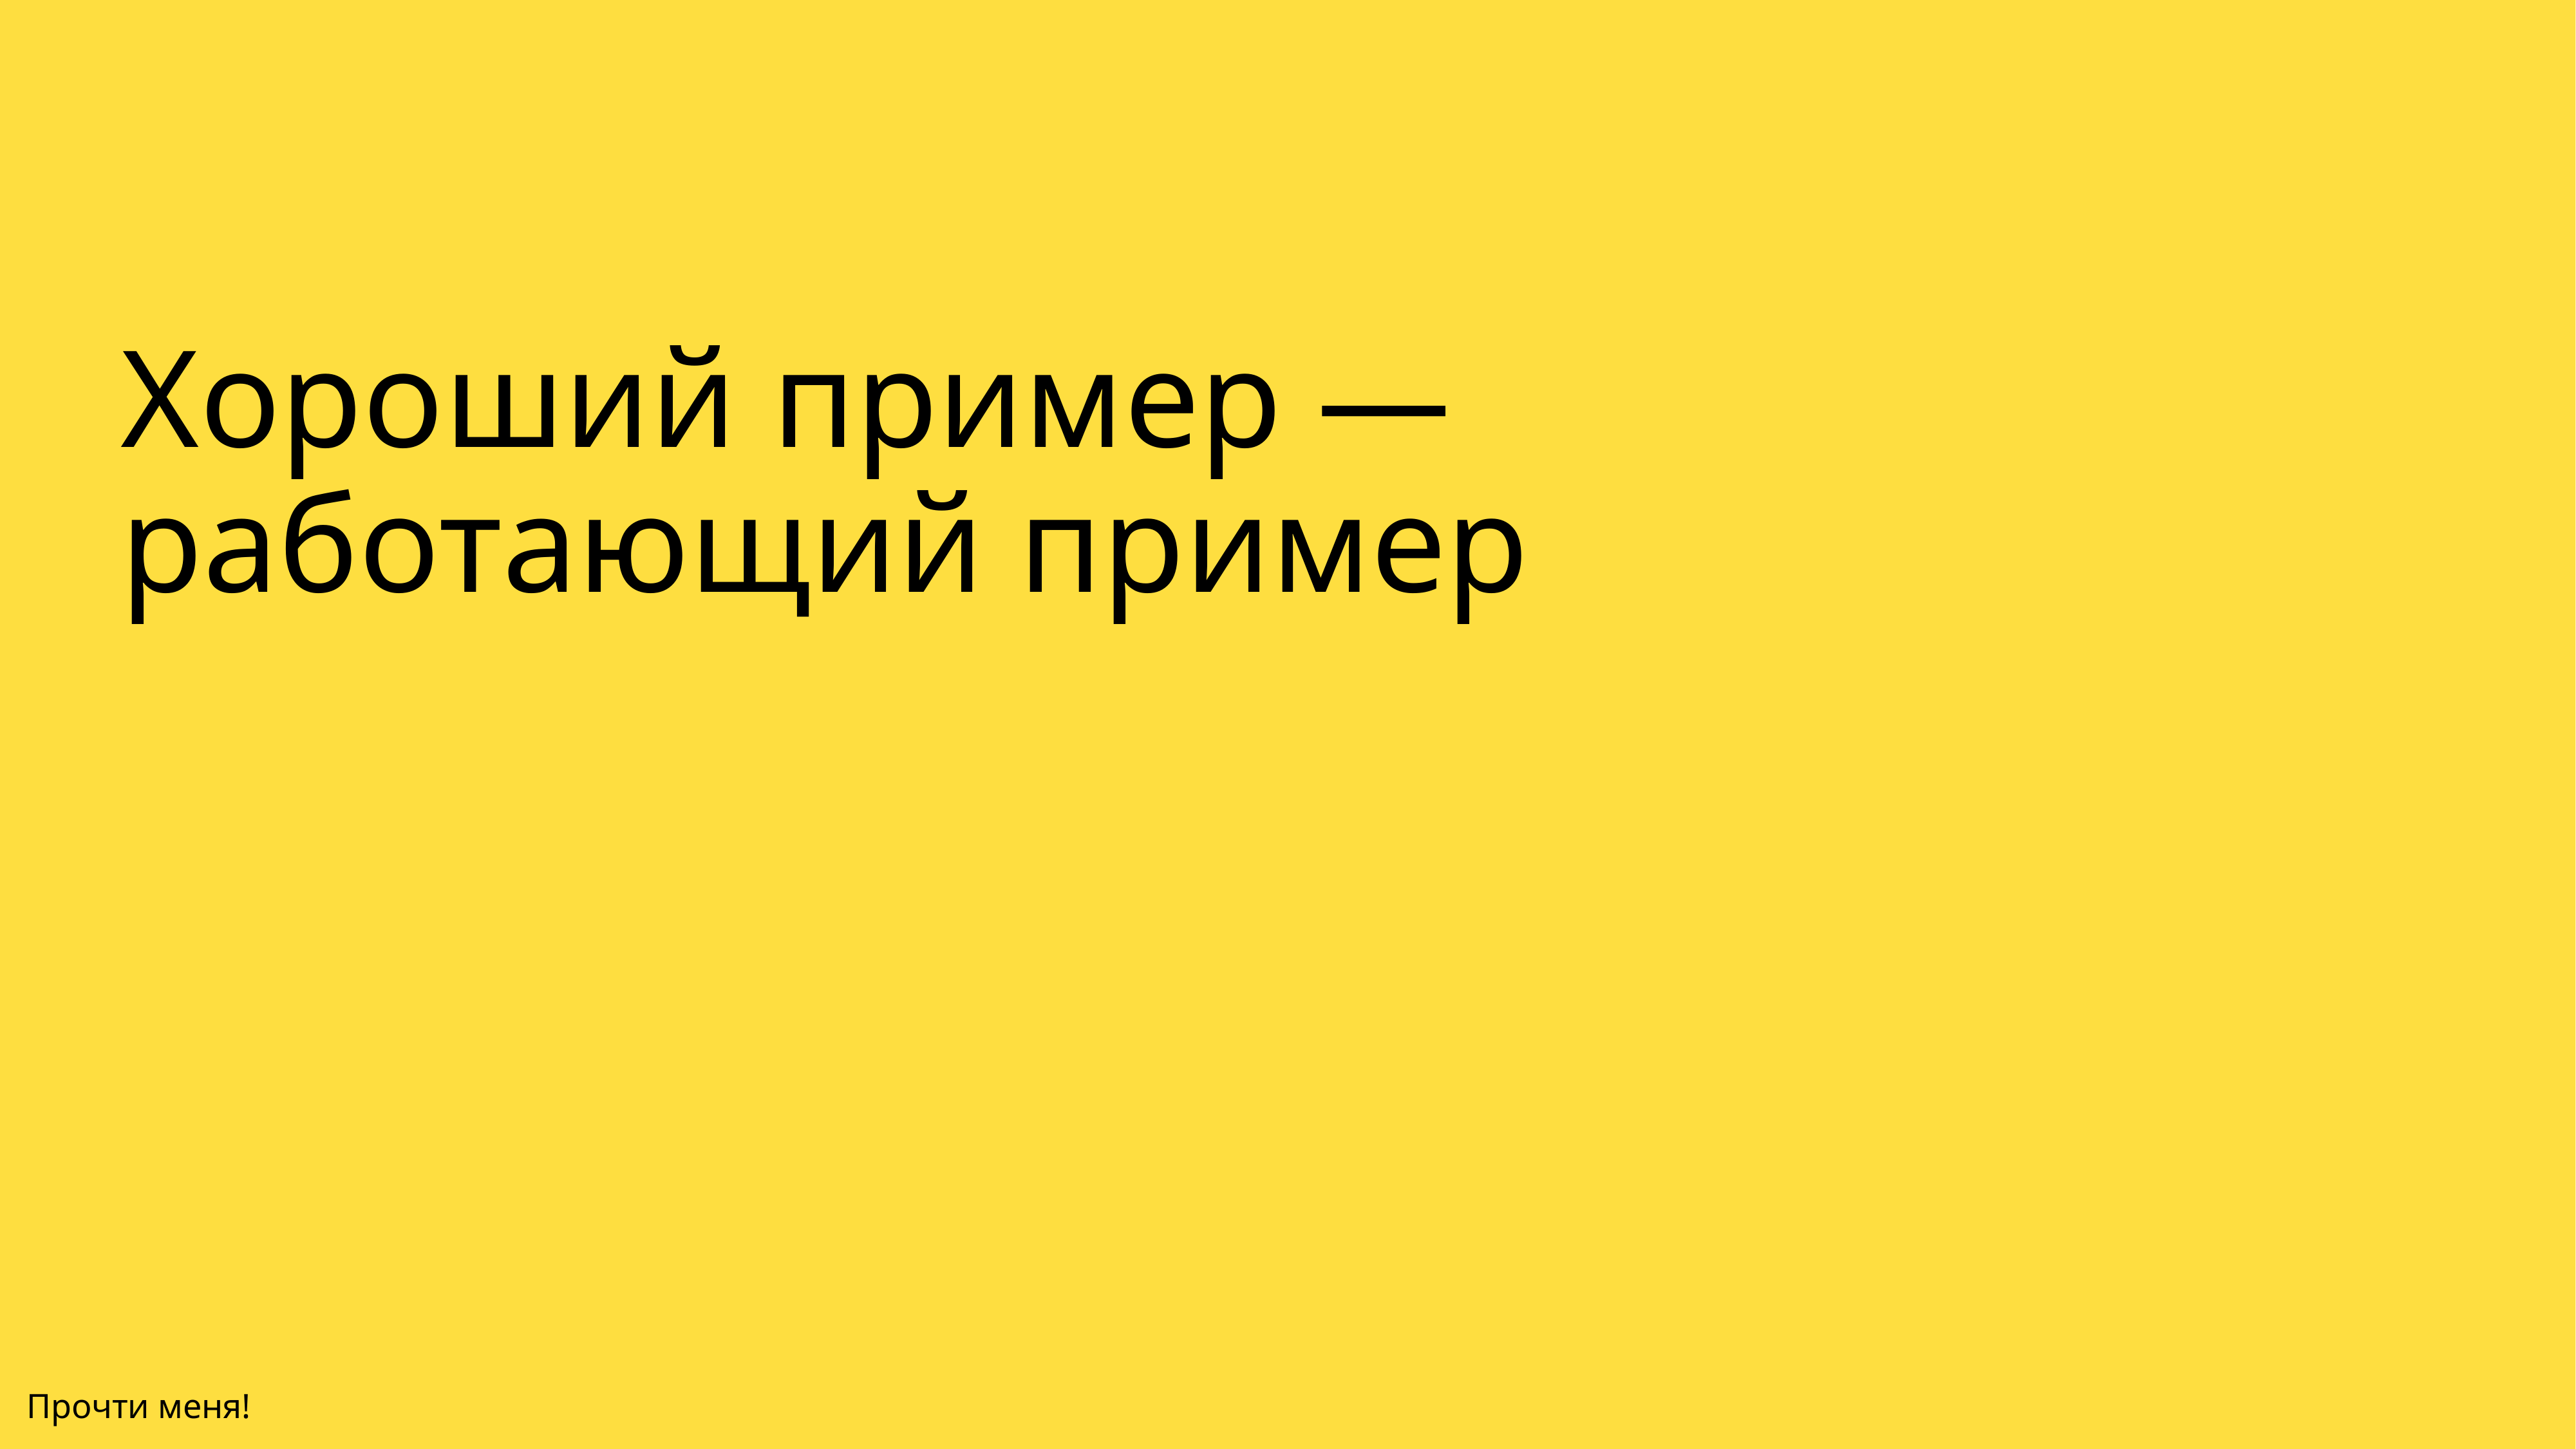

# Хороший пример — работающий пример
Прочти меня!